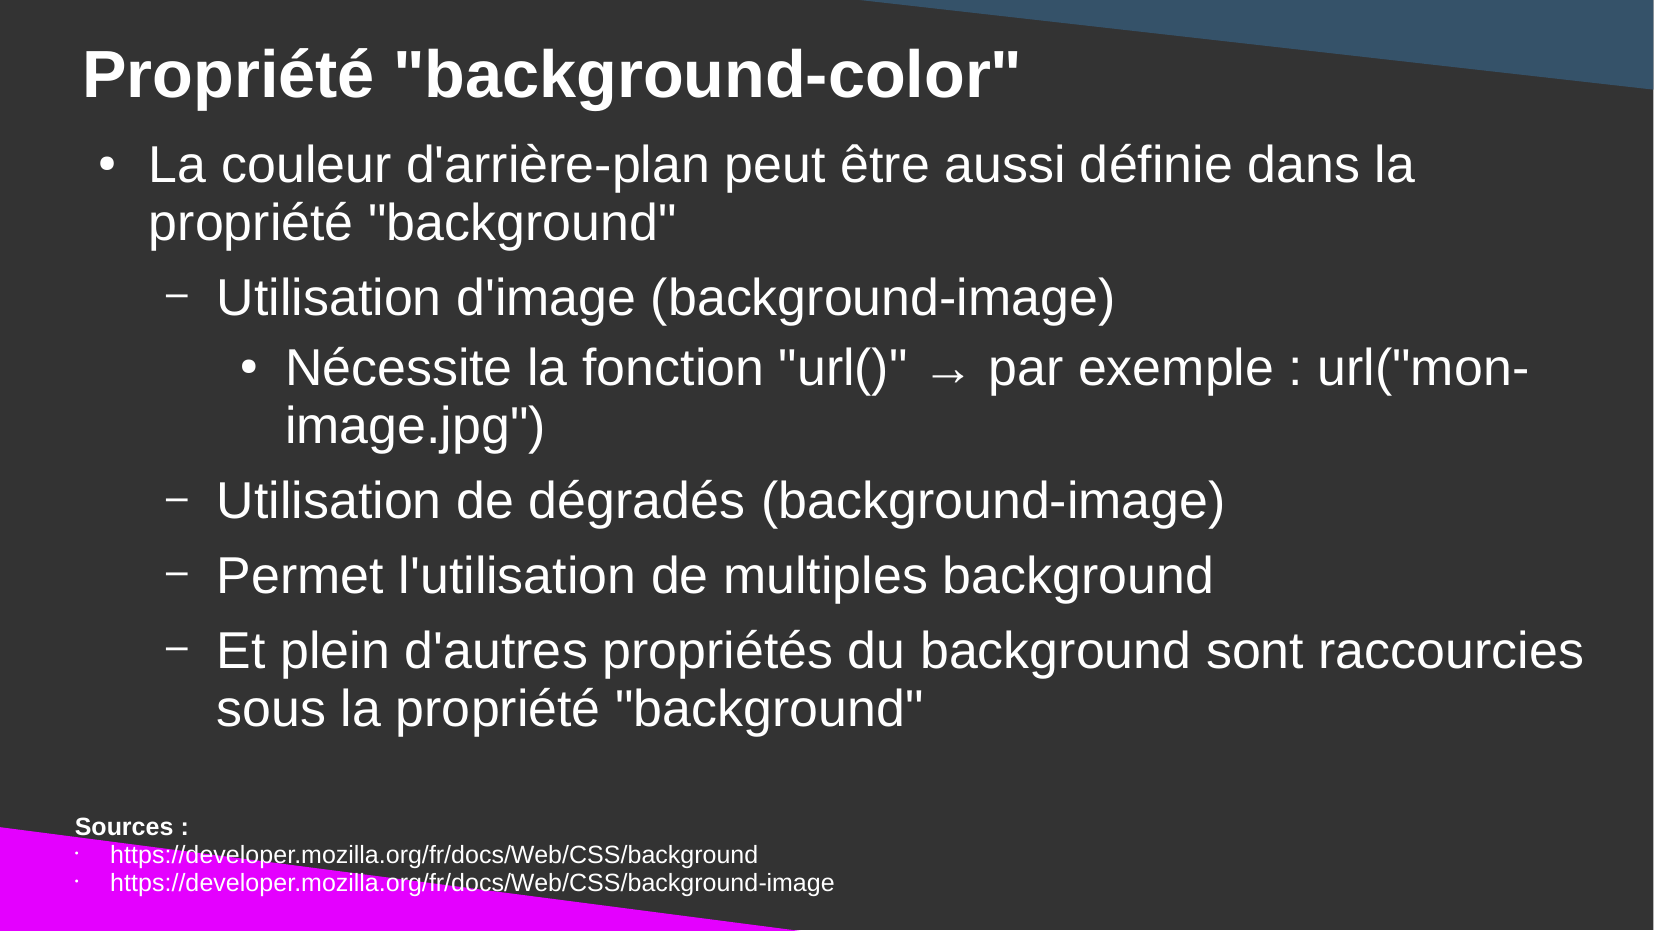

# Propriété "background-color"
La couleur d'arrière-plan peut être aussi définie dans la propriété "background"
Utilisation d'image (background-image)
Nécessite la fonction "url()" → par exemple : url("mon-image.jpg")
Utilisation de dégradés (background-image)
Permet l'utilisation de multiples background
Et plein d'autres propriétés du background sont raccourcies sous la propriété "background"
Sources :
https://developer.mozilla.org/fr/docs/Web/CSS/background
https://developer.mozilla.org/fr/docs/Web/CSS/background-image